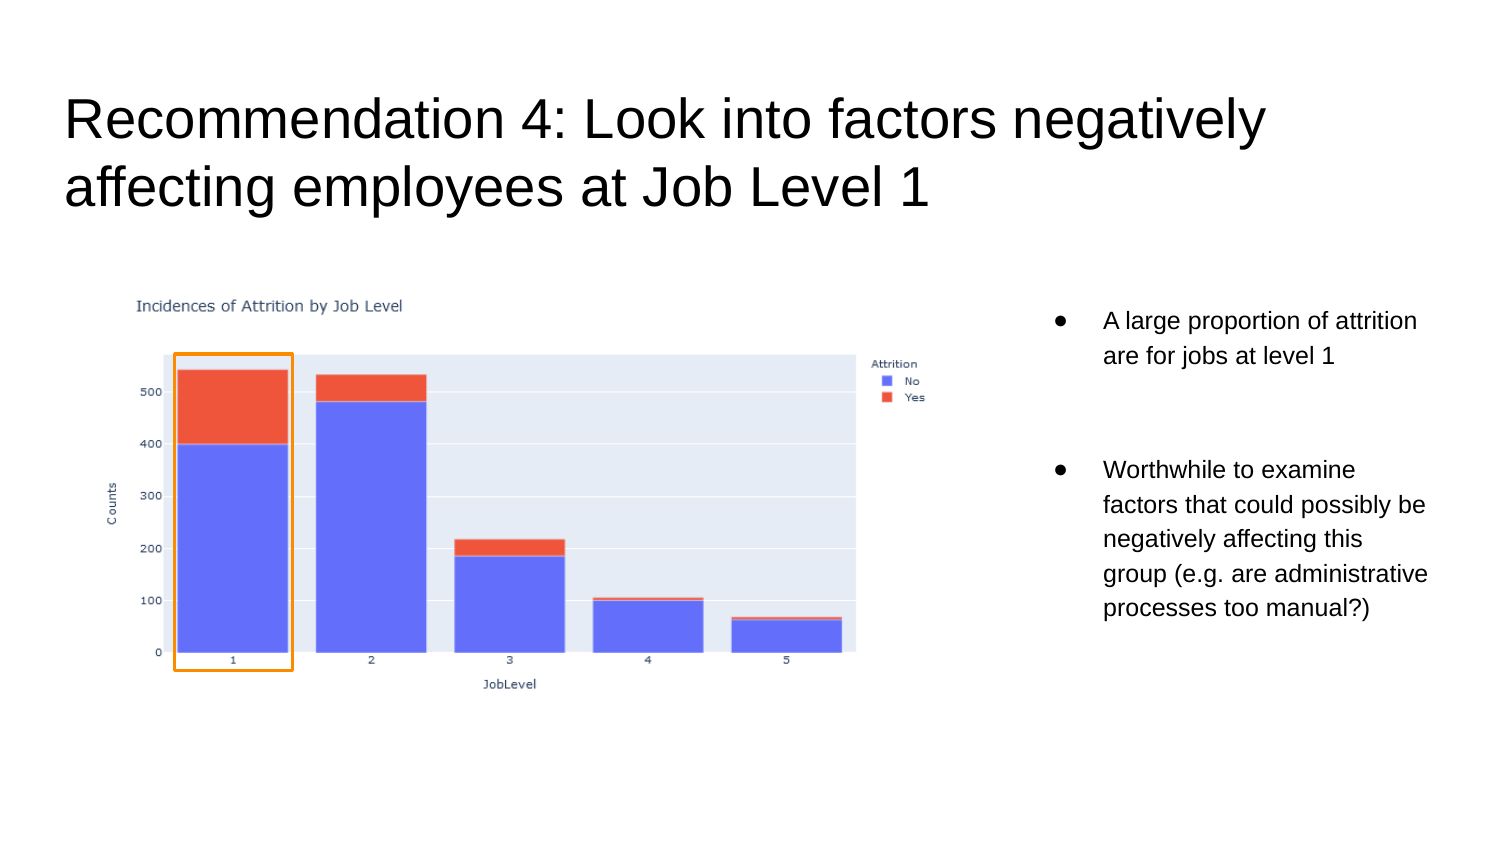

# Recommendation 4: Look into factors negatively affecting employees at Job Level 1
A large proportion of attrition are for jobs at level 1
Worthwhile to examine factors that could possibly be negatively affecting this group (e.g. are administrative processes too manual?)